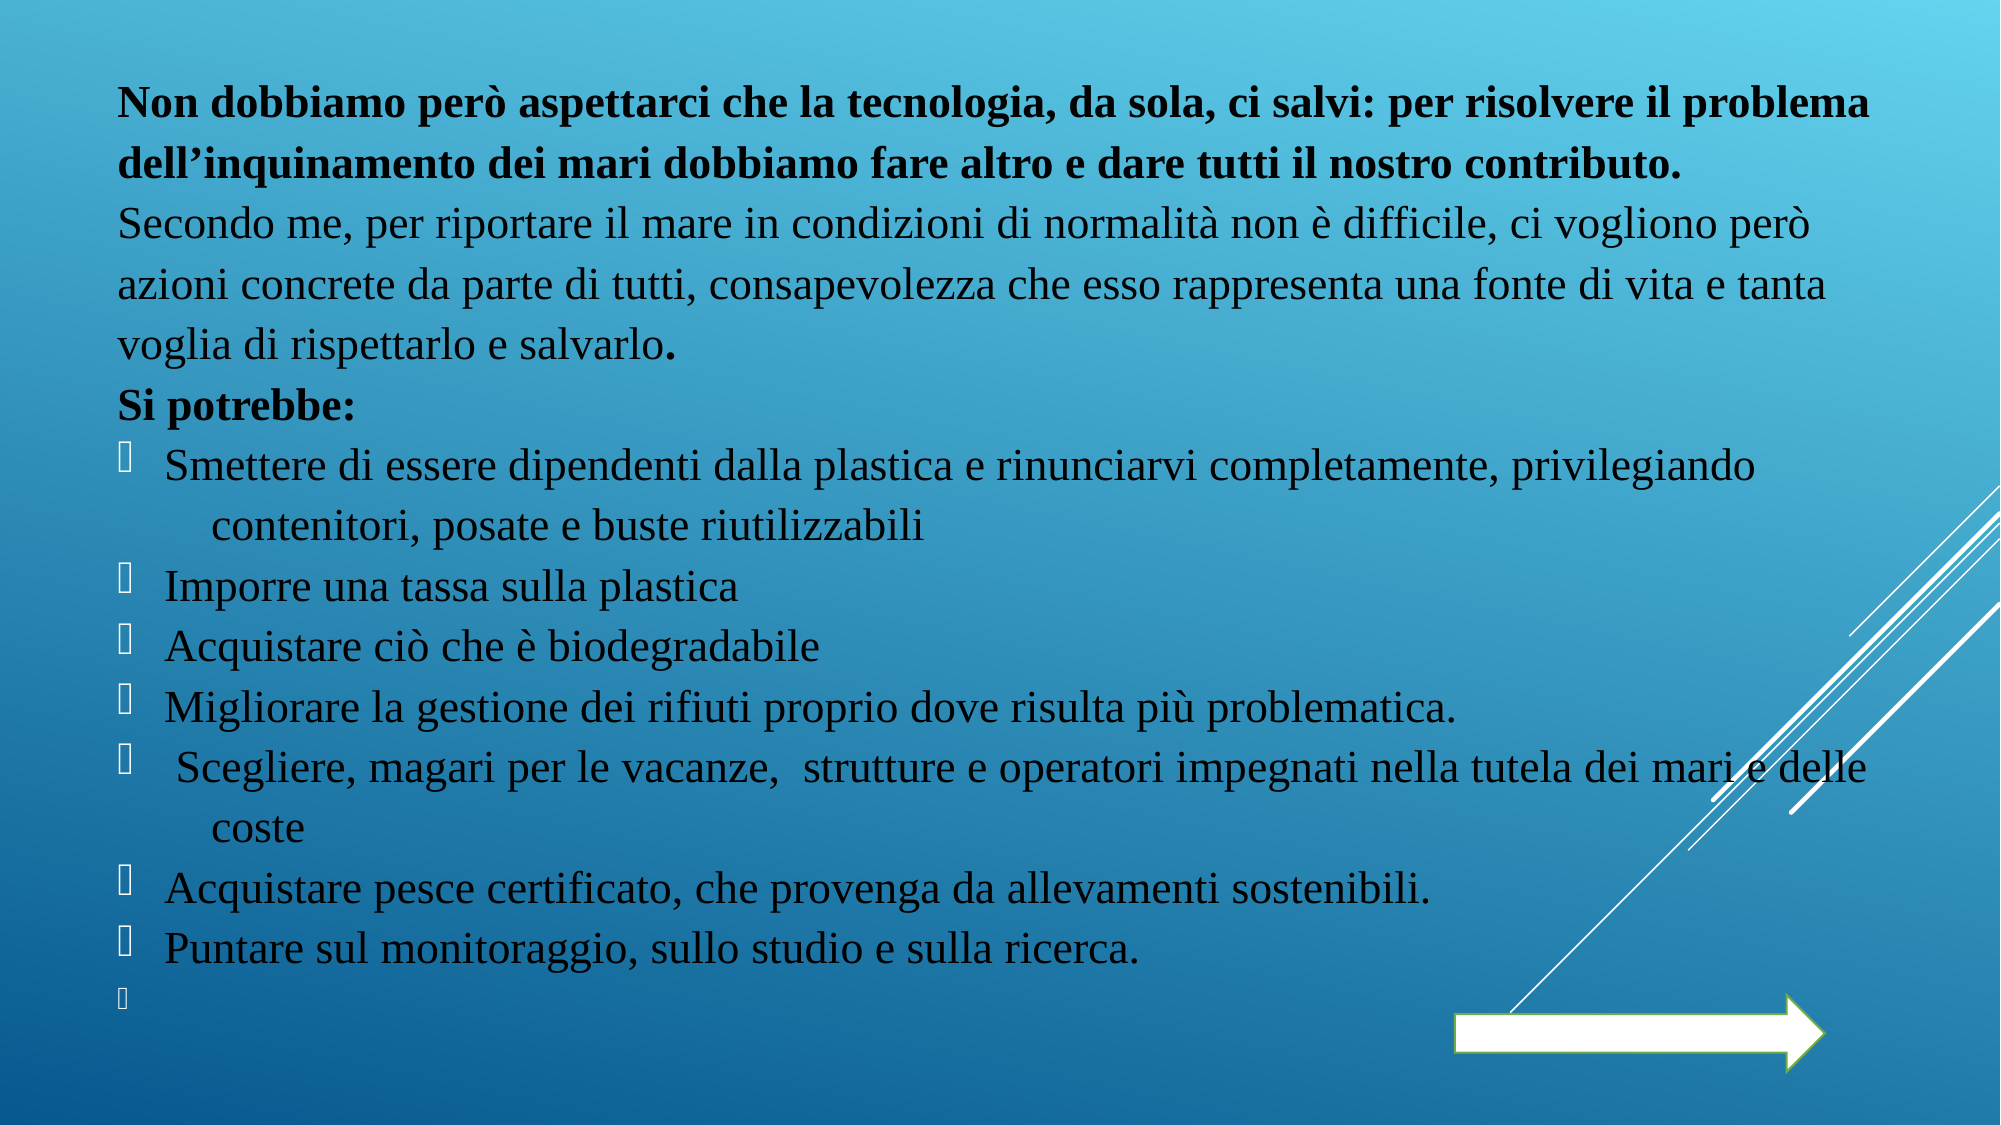

# Non dobbiamo però aspettarci che la tecnologia, da sola, ci salvi: per risolvere il problema dell’inquinamento dei mari dobbiamo fare altro e dare tutti il nostro contributo.
Secondo me, per riportare il mare in condizioni di normalità non è difficile, ci vogliono però azioni concrete da parte di tutti, consapevolezza che esso rappresenta una fonte di vita e tanta voglia di rispettarlo e salvarlo.
Si potrebbe:
Smettere di essere dipendenti dalla plastica e rinunciarvi completamente, privilegiando contenitori, posate e buste riutilizzabili
Imporre una tassa sulla plastica
Acquistare ciò che è biodegradabile
Migliorare la gestione dei rifiuti proprio dove risulta più problematica.
 Scegliere, magari per le vacanze, strutture e operatori impegnati nella tutela dei mari e delle coste
Acquistare pesce certificato, che provenga da allevamenti sostenibili.
Puntare sul monitoraggio, sullo studio e sulla ricerca.